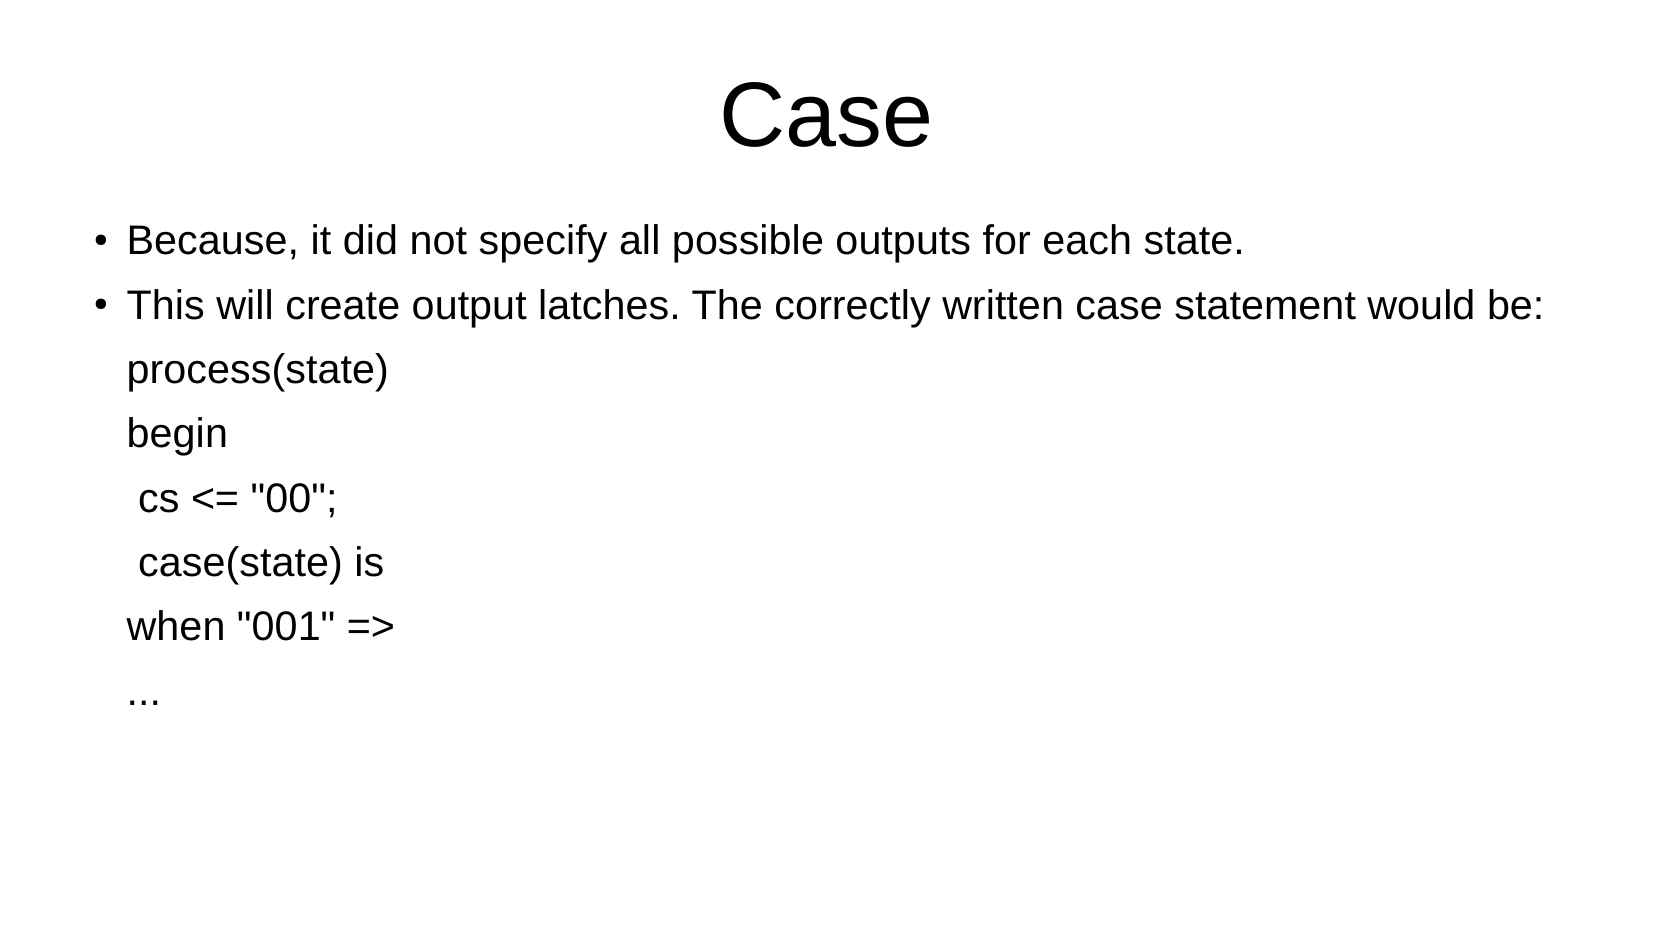

# Case
Because, it did not specify all possible outputs for each state.
This will create output latches. The correctly written case statement would be:
process(state)
begin
 cs <= "00";
 case(state) is
when "001" =>
...